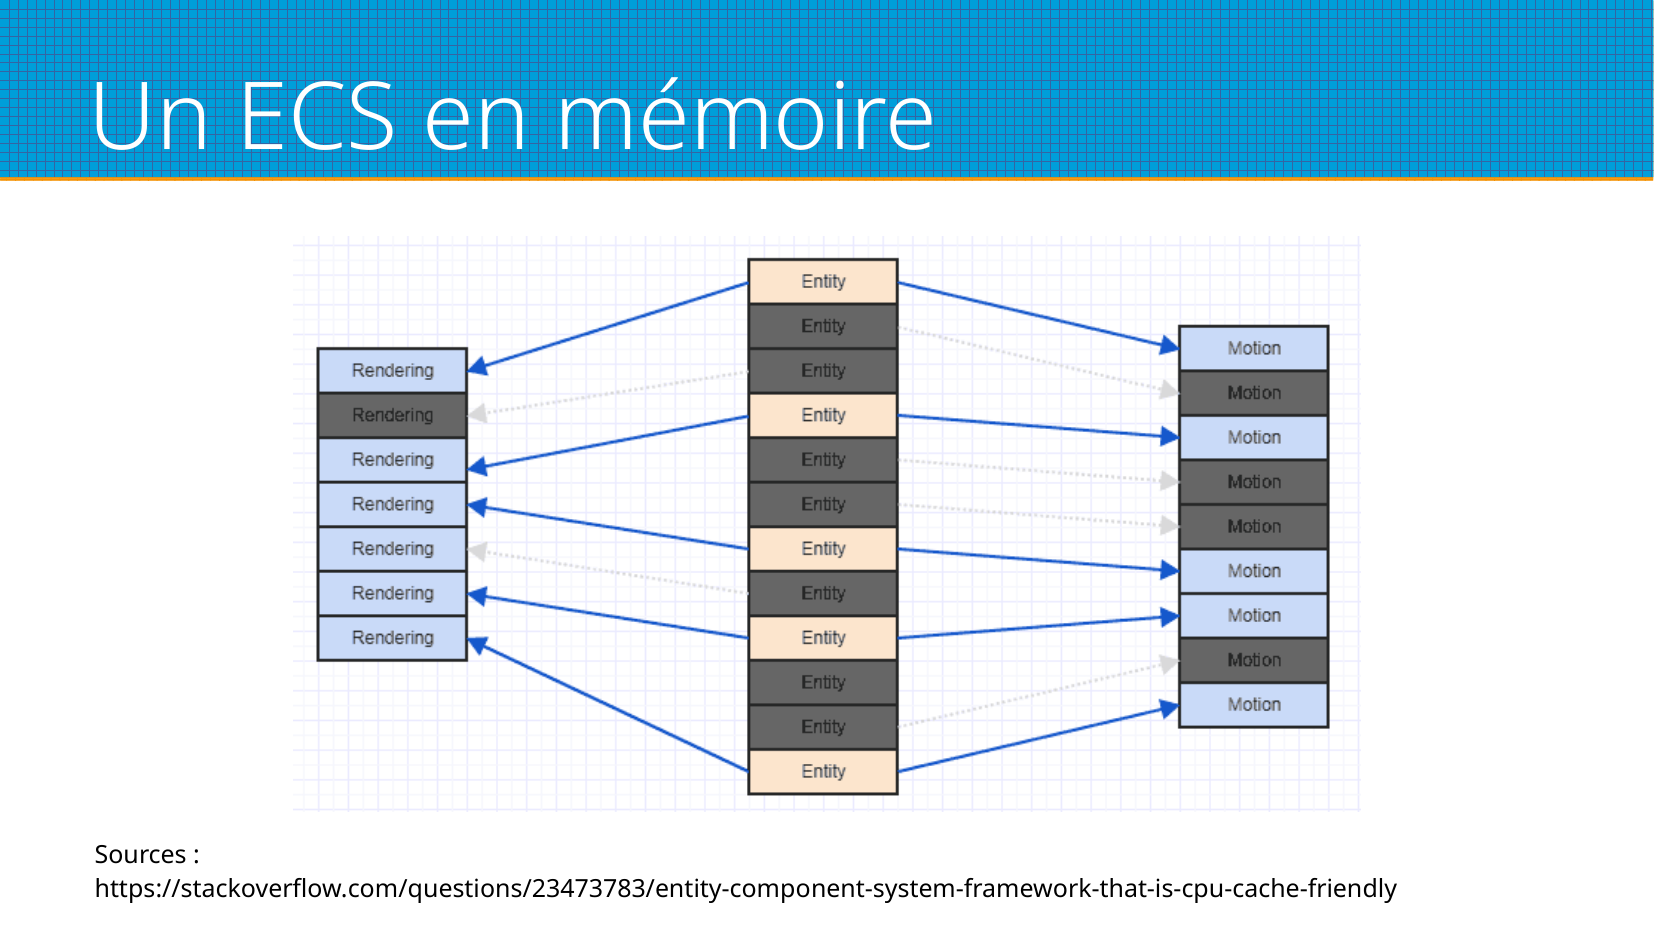

# Un ECS en mémoire
Sources :
https://stackoverflow.com/questions/23473783/entity-component-system-framework-that-is-cpu-cache-friendly